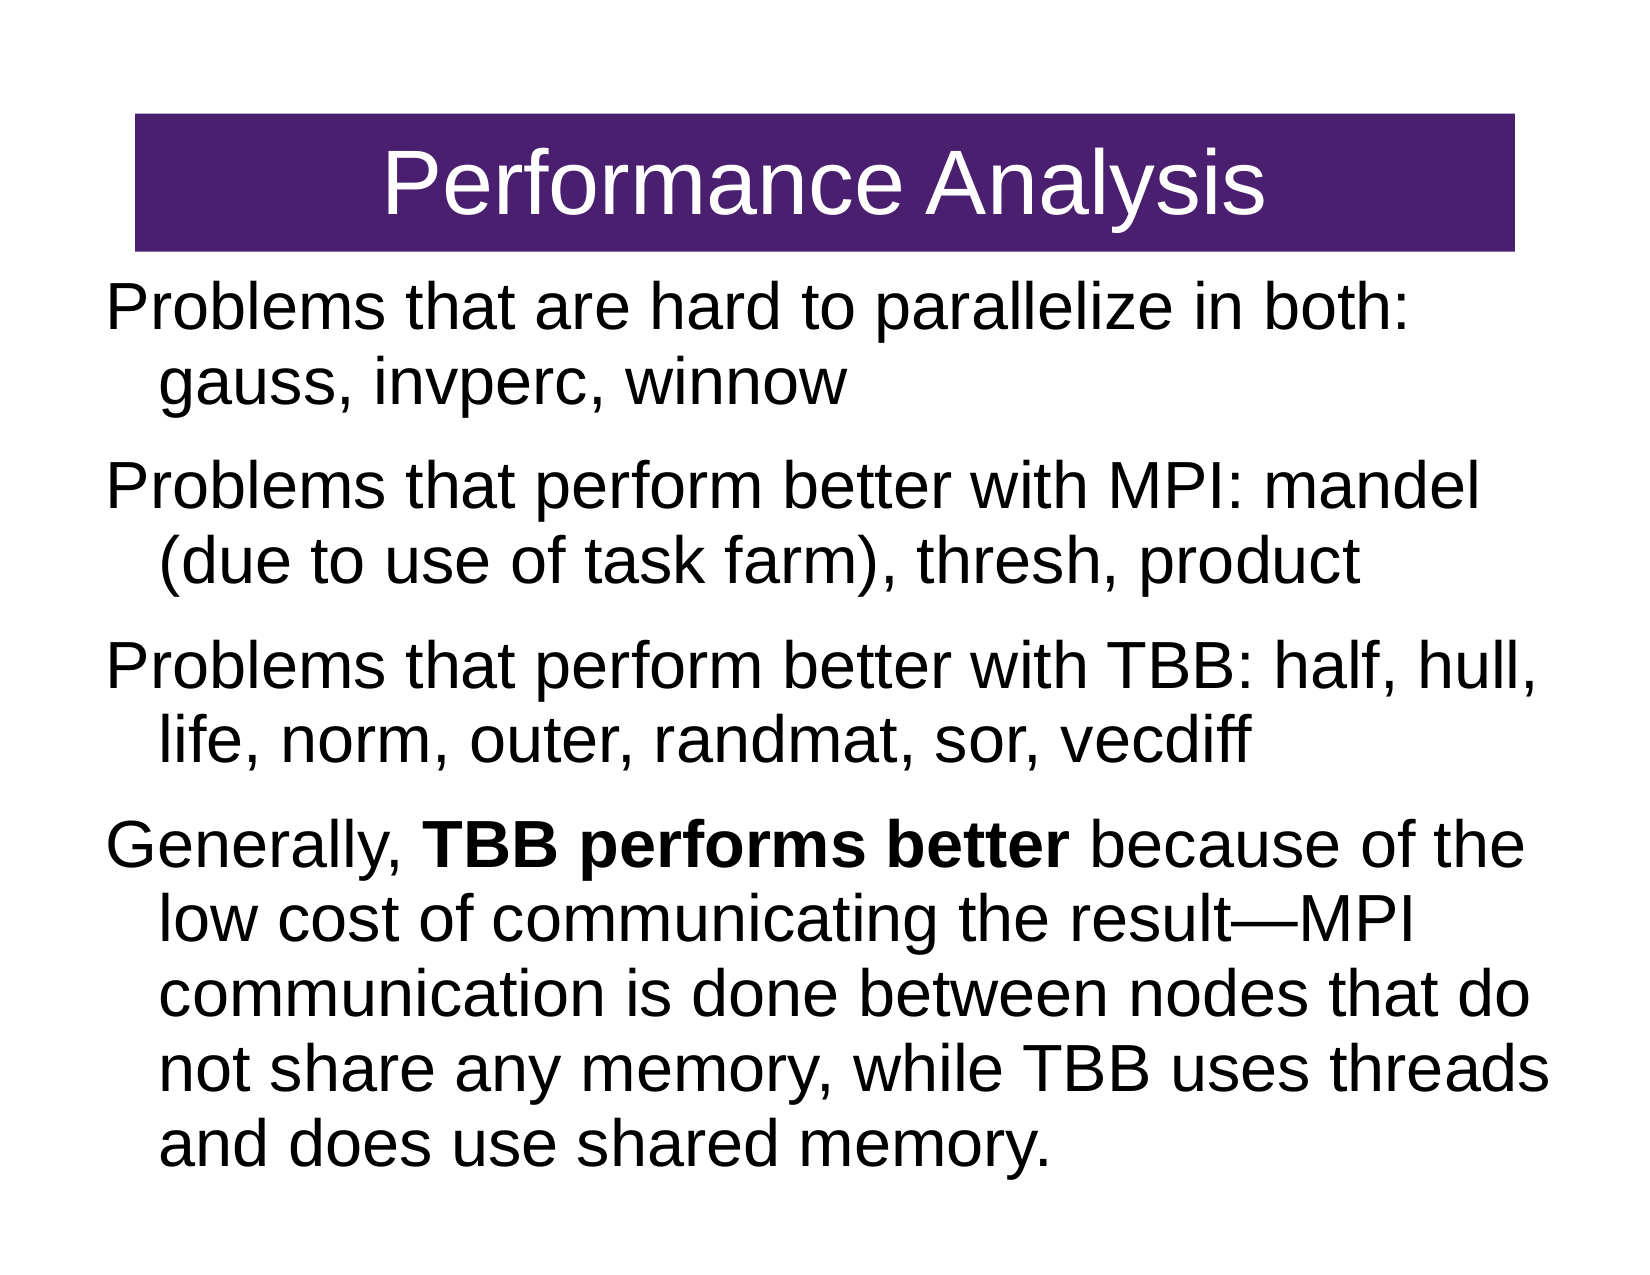

# Performance Analysis
Problems that are hard to parallelize in both: gauss, invperc, winnow
Problems that perform better with MPI: mandel (due to use of task farm), thresh, product
Problems that perform better with TBB: half, hull, life, norm, outer, randmat, sor, vecdiff
Generally, TBB performs better because of the low cost of communicating the result—MPI communication is done between nodes that do not share any memory, while TBB uses threads and does use shared memory.